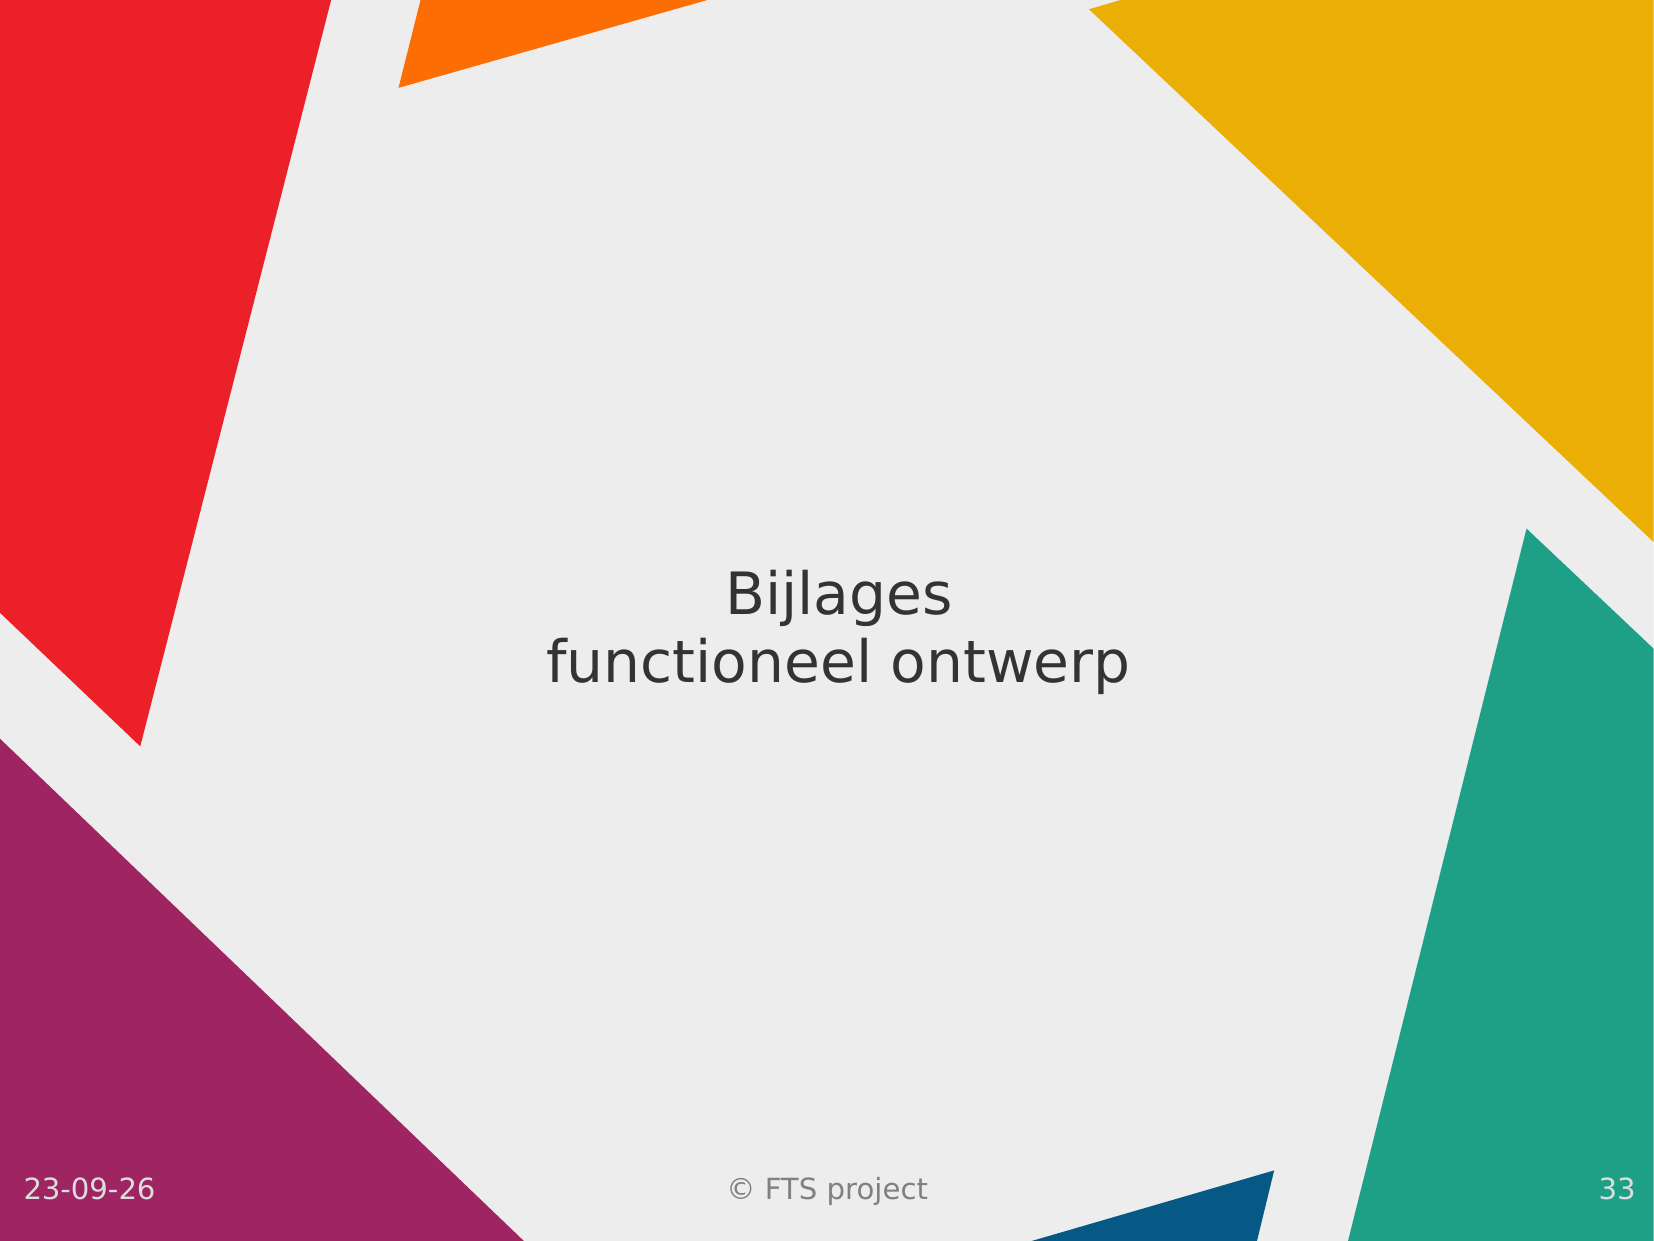

# Bijlages functioneel ontwerp
© FTS project
33